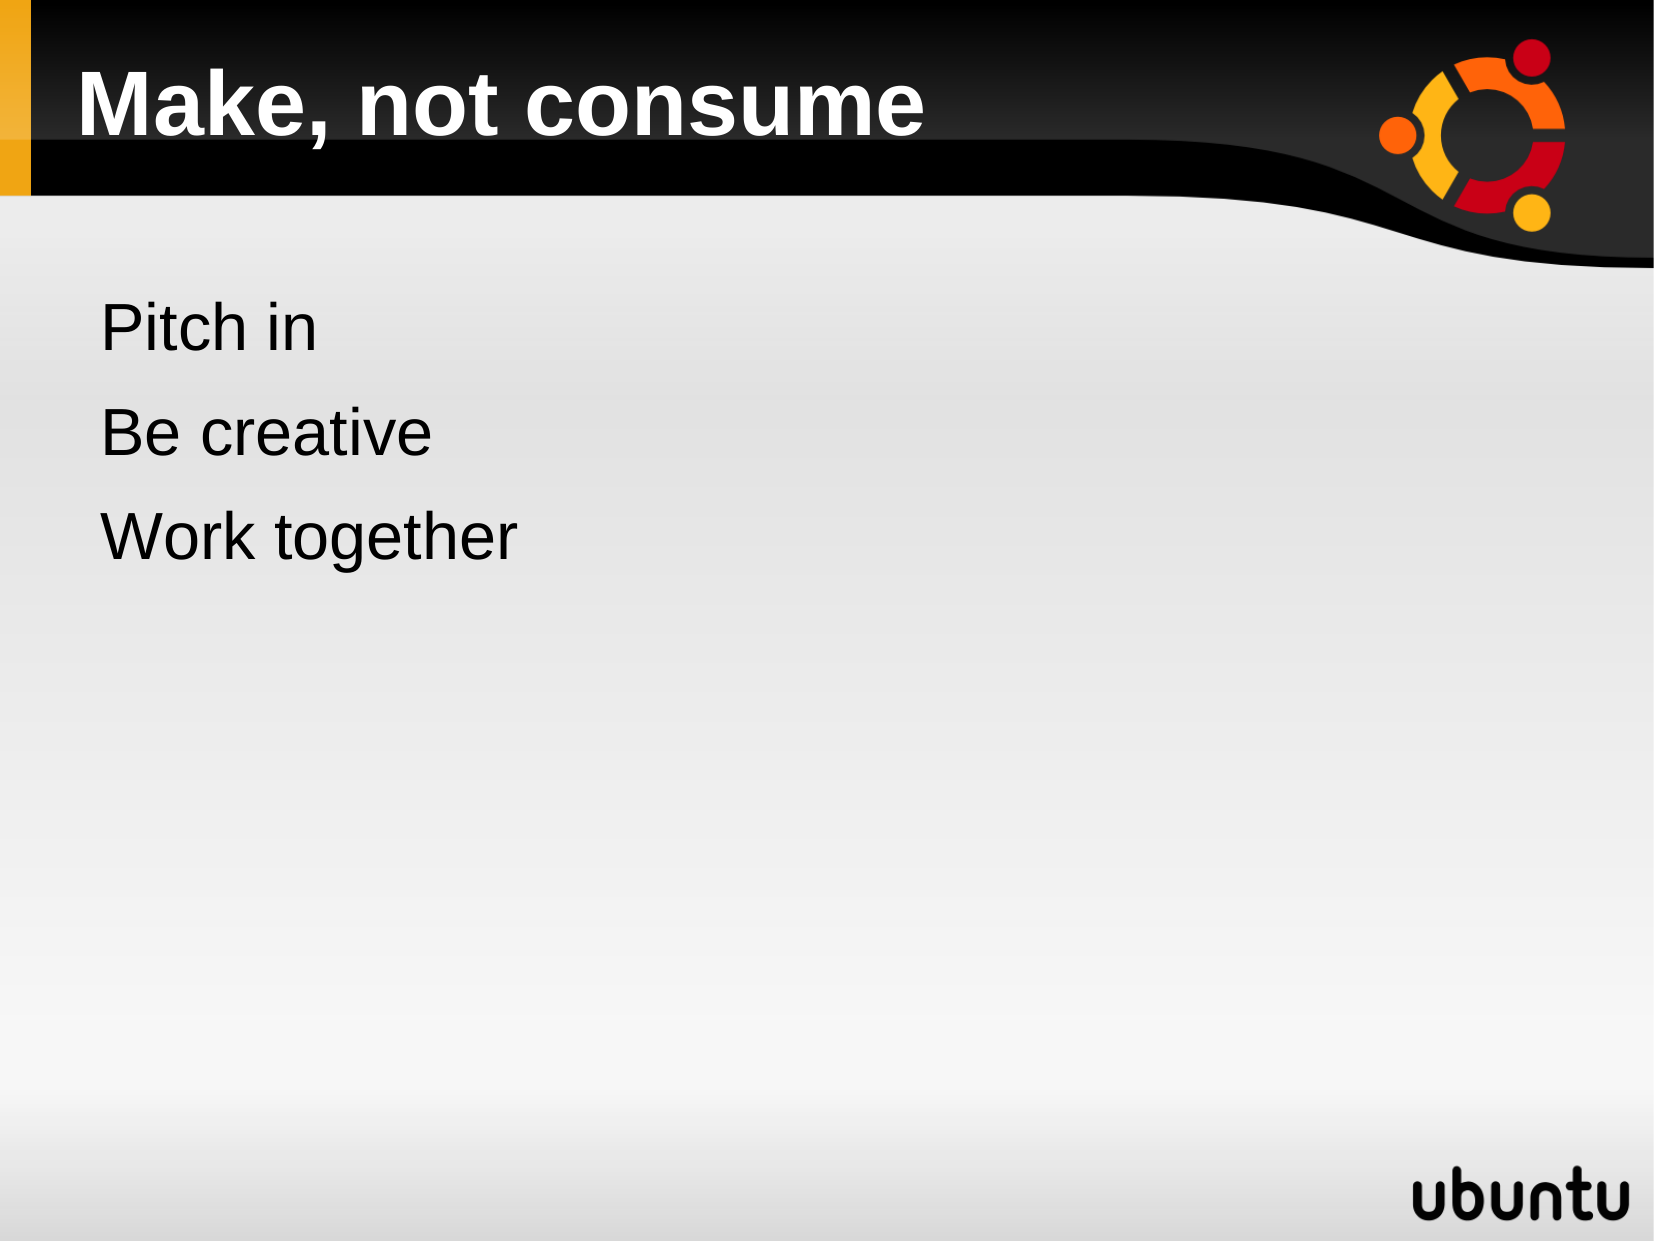

# Make, not consume
Pitch in
Be creative
Work together